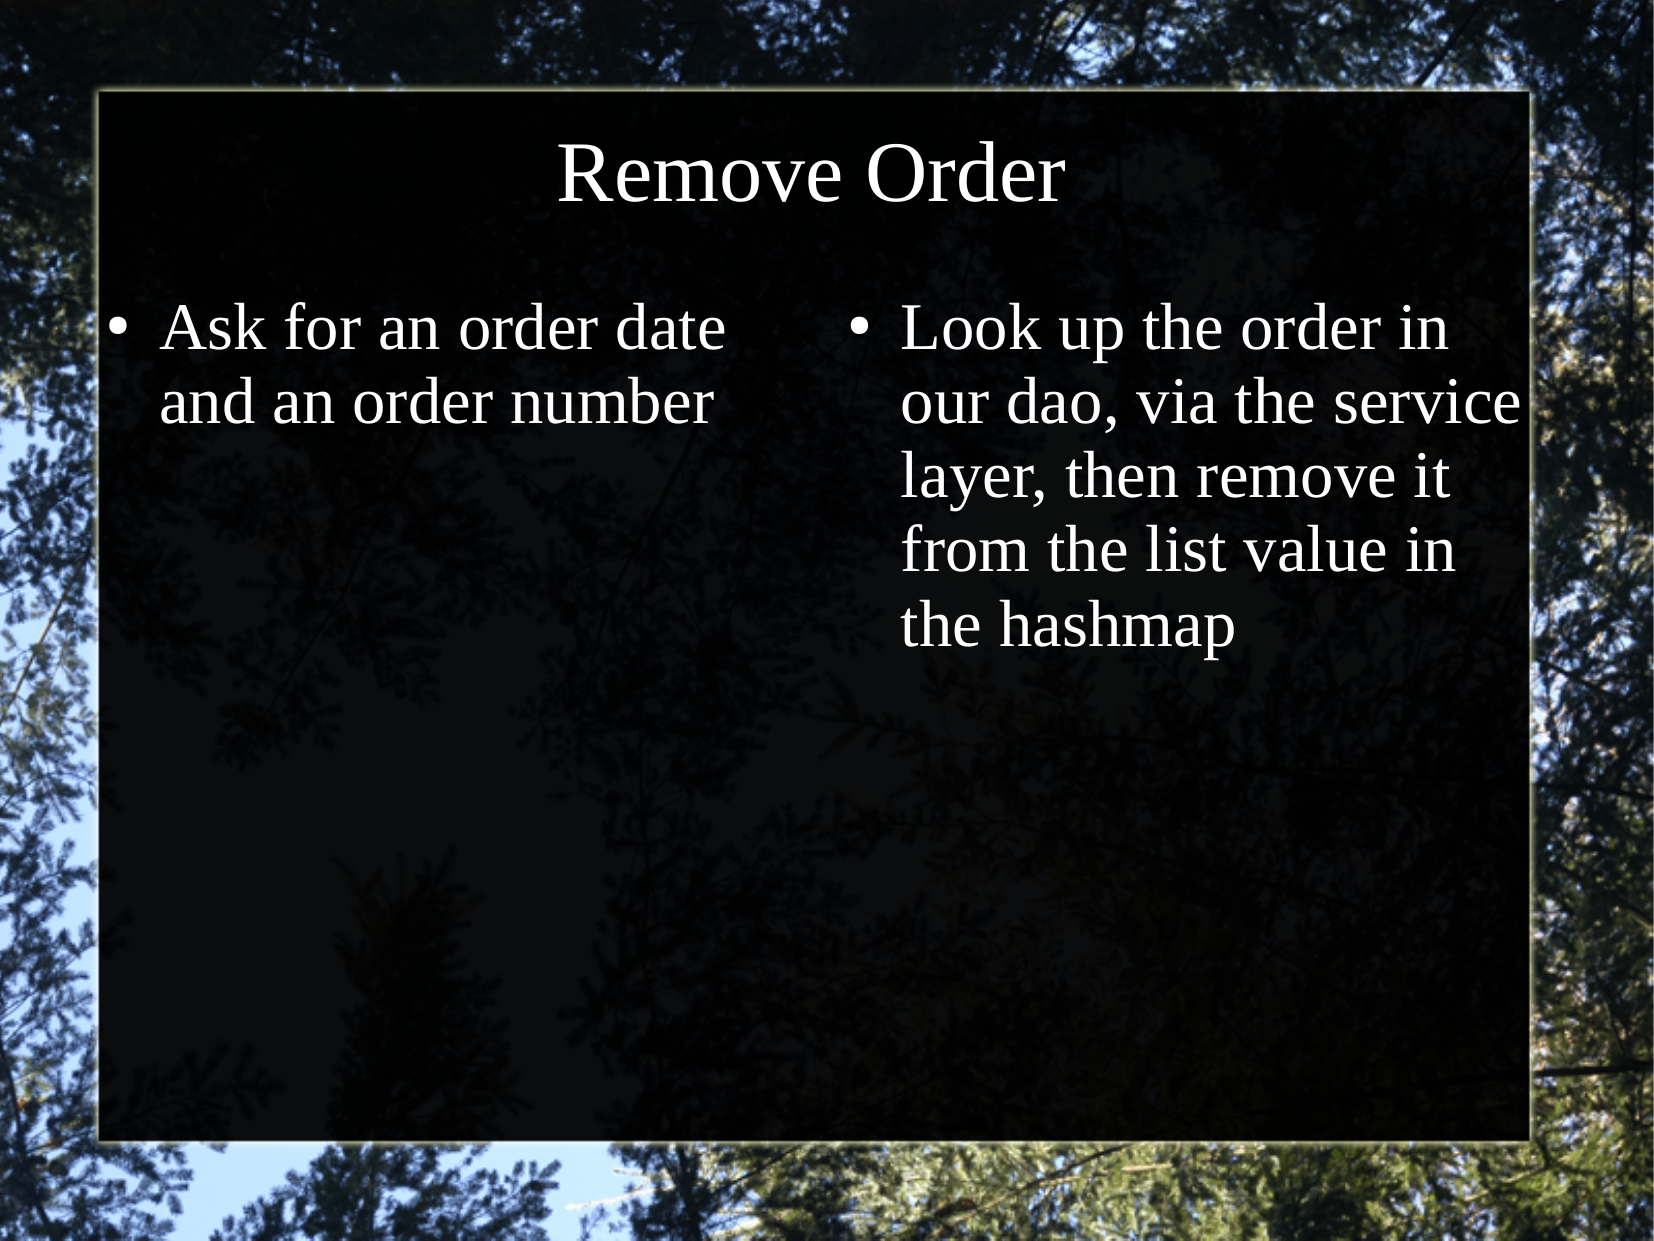

# Remove Order
Ask for an order date and an order number
Look up the order in our dao, via the service layer, then remove it from the list value in the hashmap